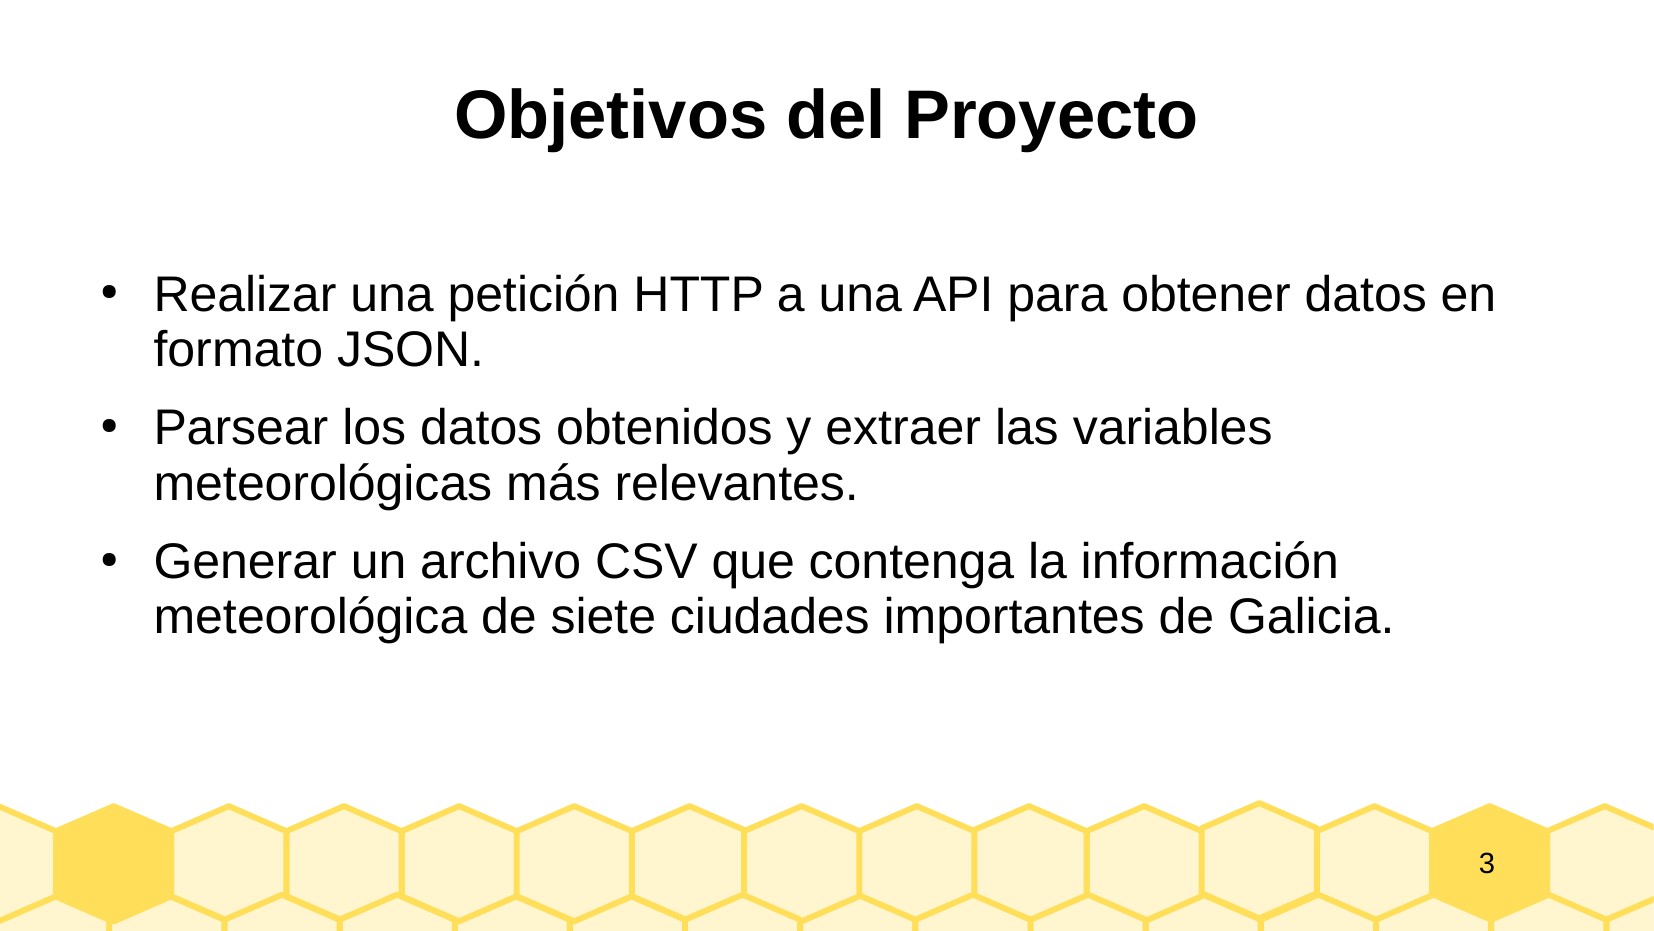

# Objetivos del Proyecto
Realizar una petición HTTP a una API para obtener datos en formato JSON.
Parsear los datos obtenidos y extraer las variables meteorológicas más relevantes.
Generar un archivo CSV que contenga la información meteorológica de siete ciudades importantes de Galicia.